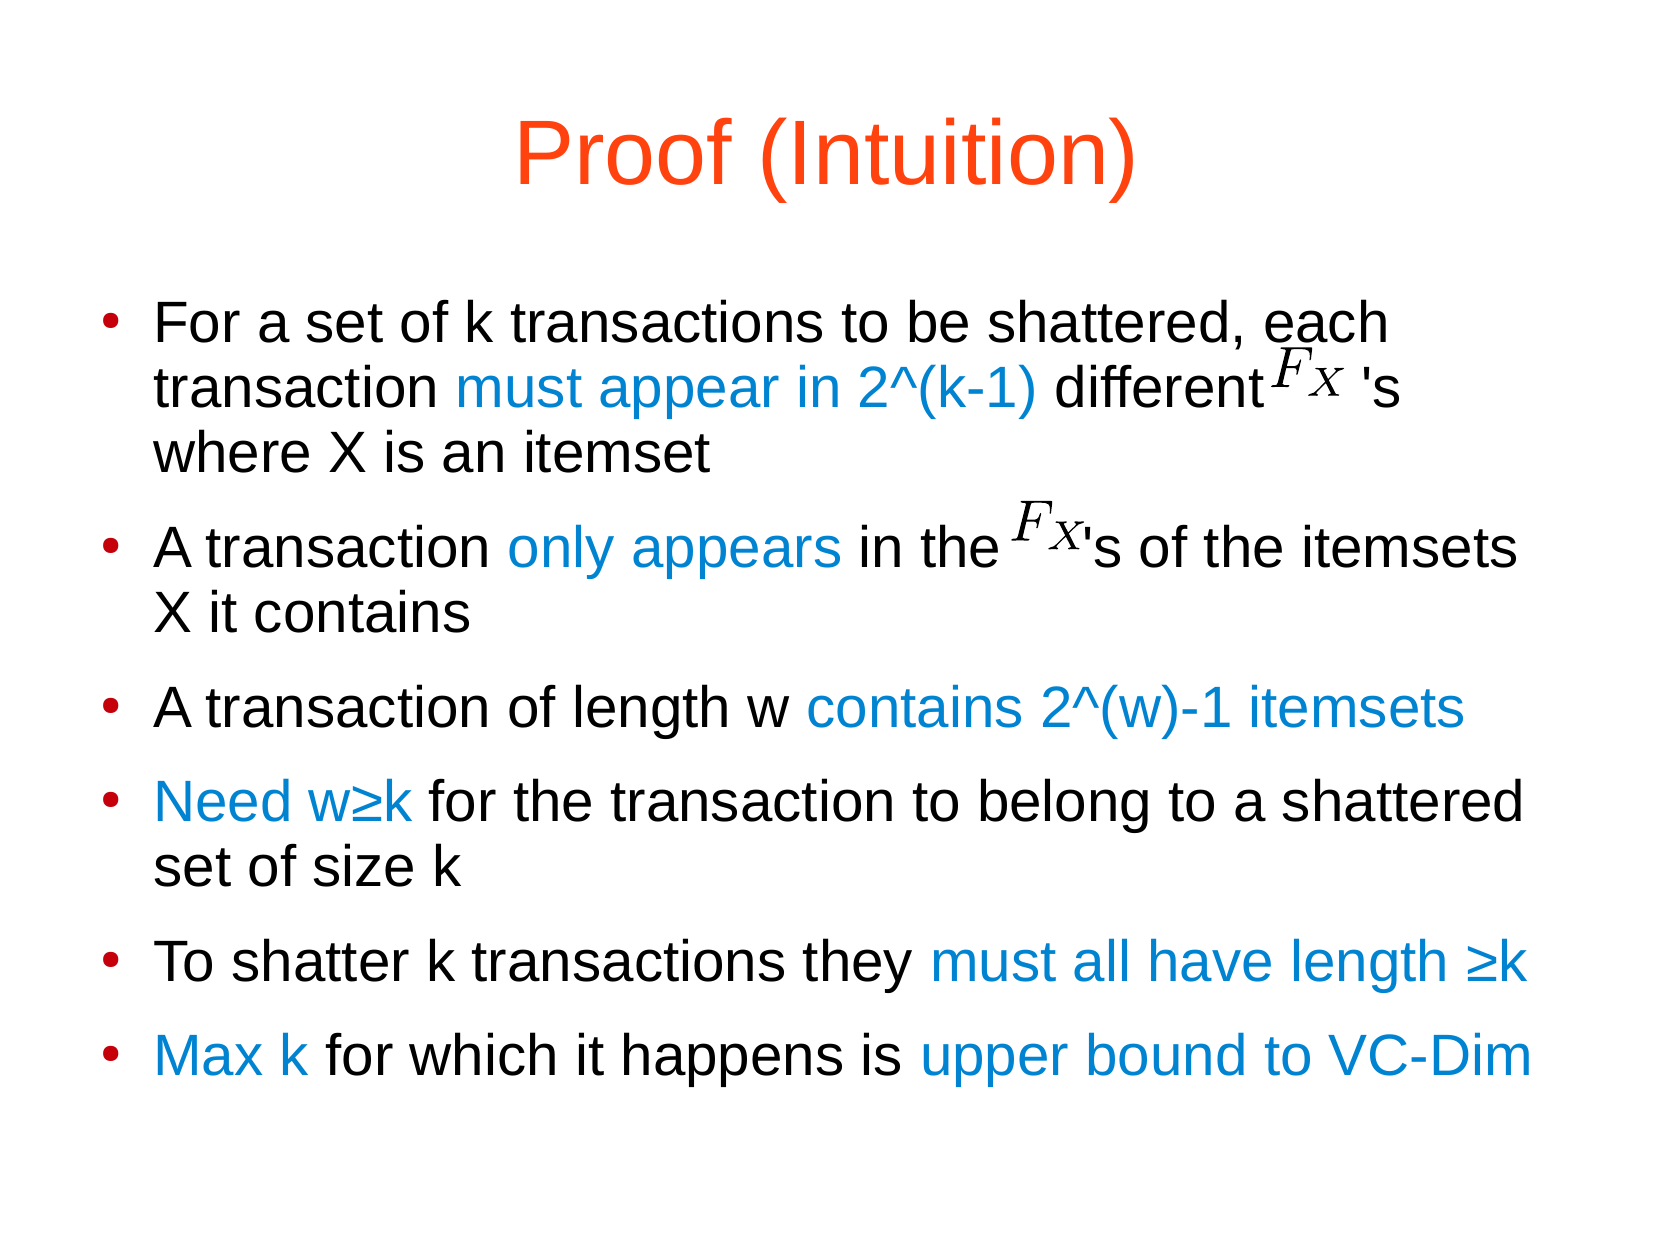

# Proof (Intuition)
For a set of k transactions to be shattered, each transaction must appear in 2^(k-1) different 's where X is an itemset
A transaction only appears in the 's of the itemsets X it contains
A transaction of length w contains 2^(w)-1 itemsets
Need w≥k for the transaction to belong to a shattered set of size k
To shatter k transactions they must all have length ≥k
Max k for which it happens is upper bound to VC-Dim